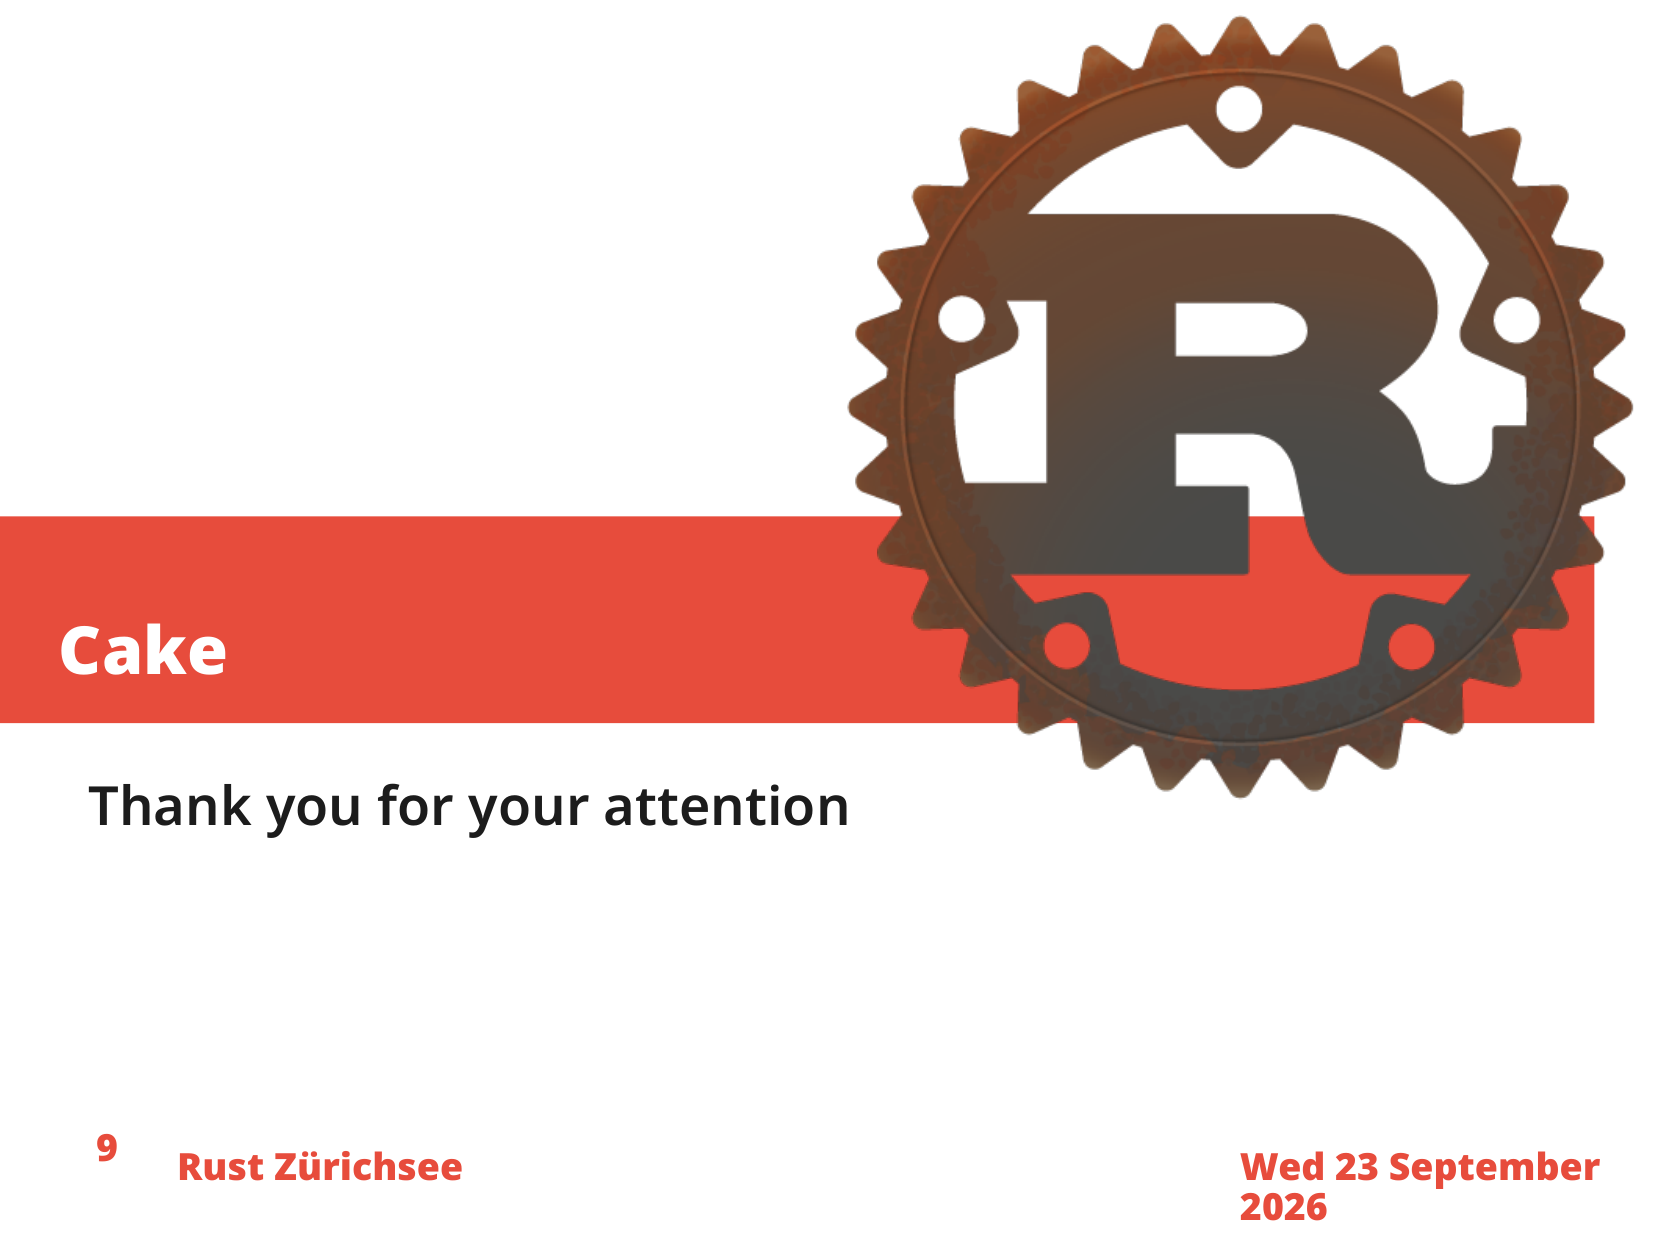

# Cake
Thank you for your attention
9
Rust Zürichsee